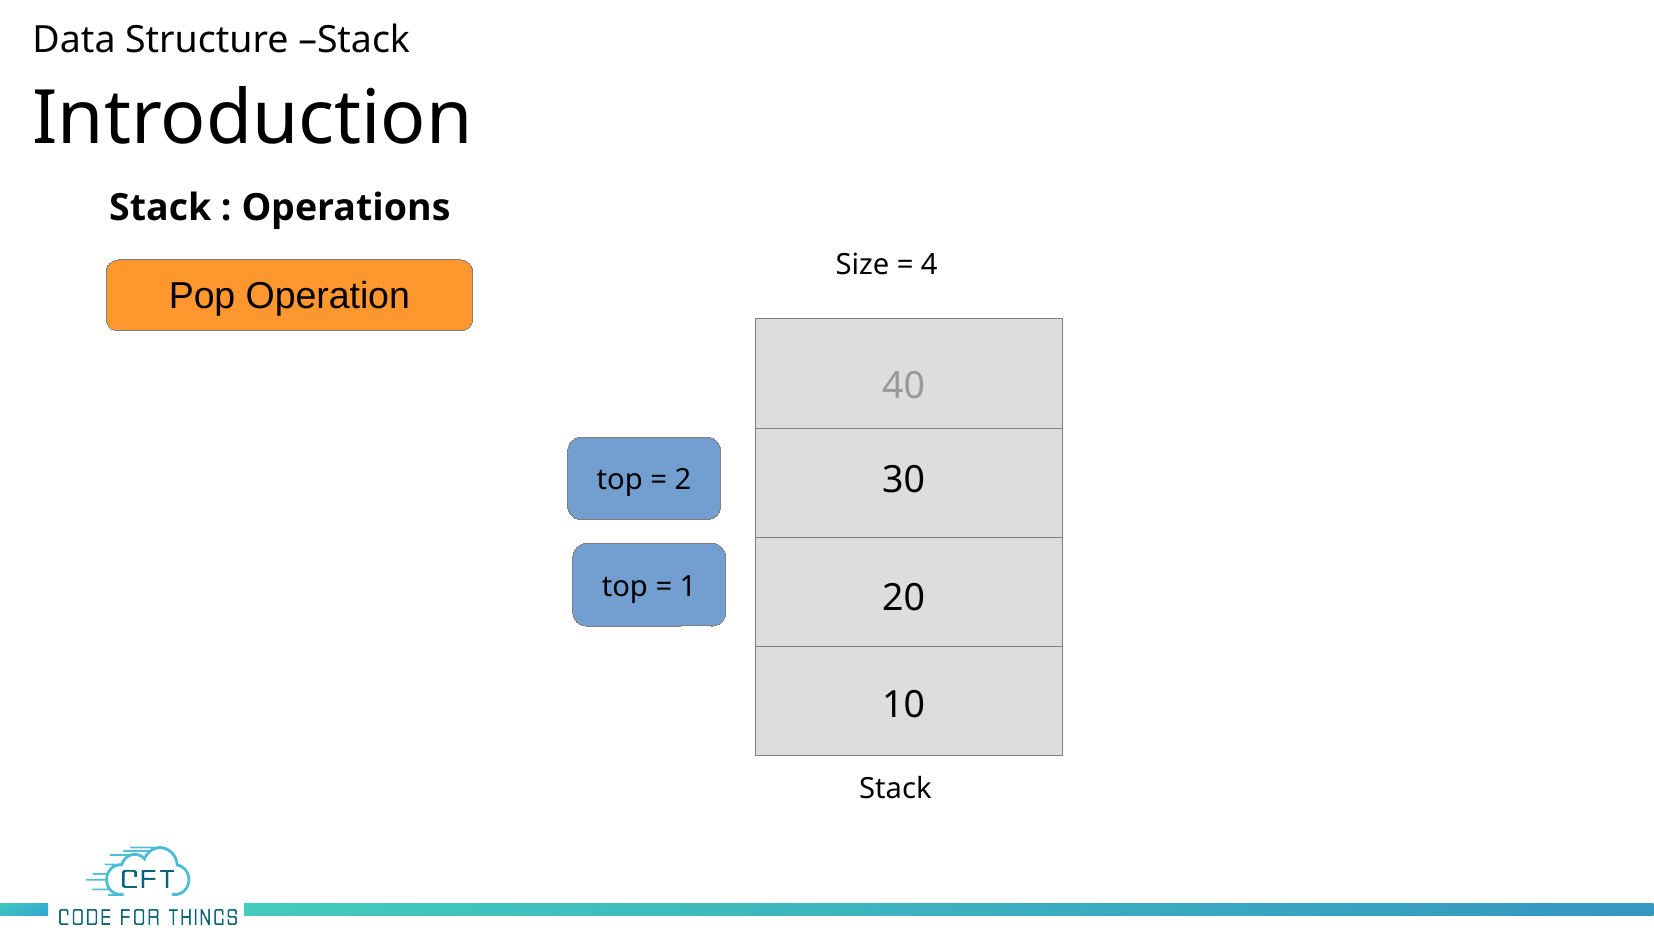

# Data Structure –Stack Introduction
Stack : Operations
Size = 4
Pop Operation
40
top = 2
30
top = 1
20
10
Stack